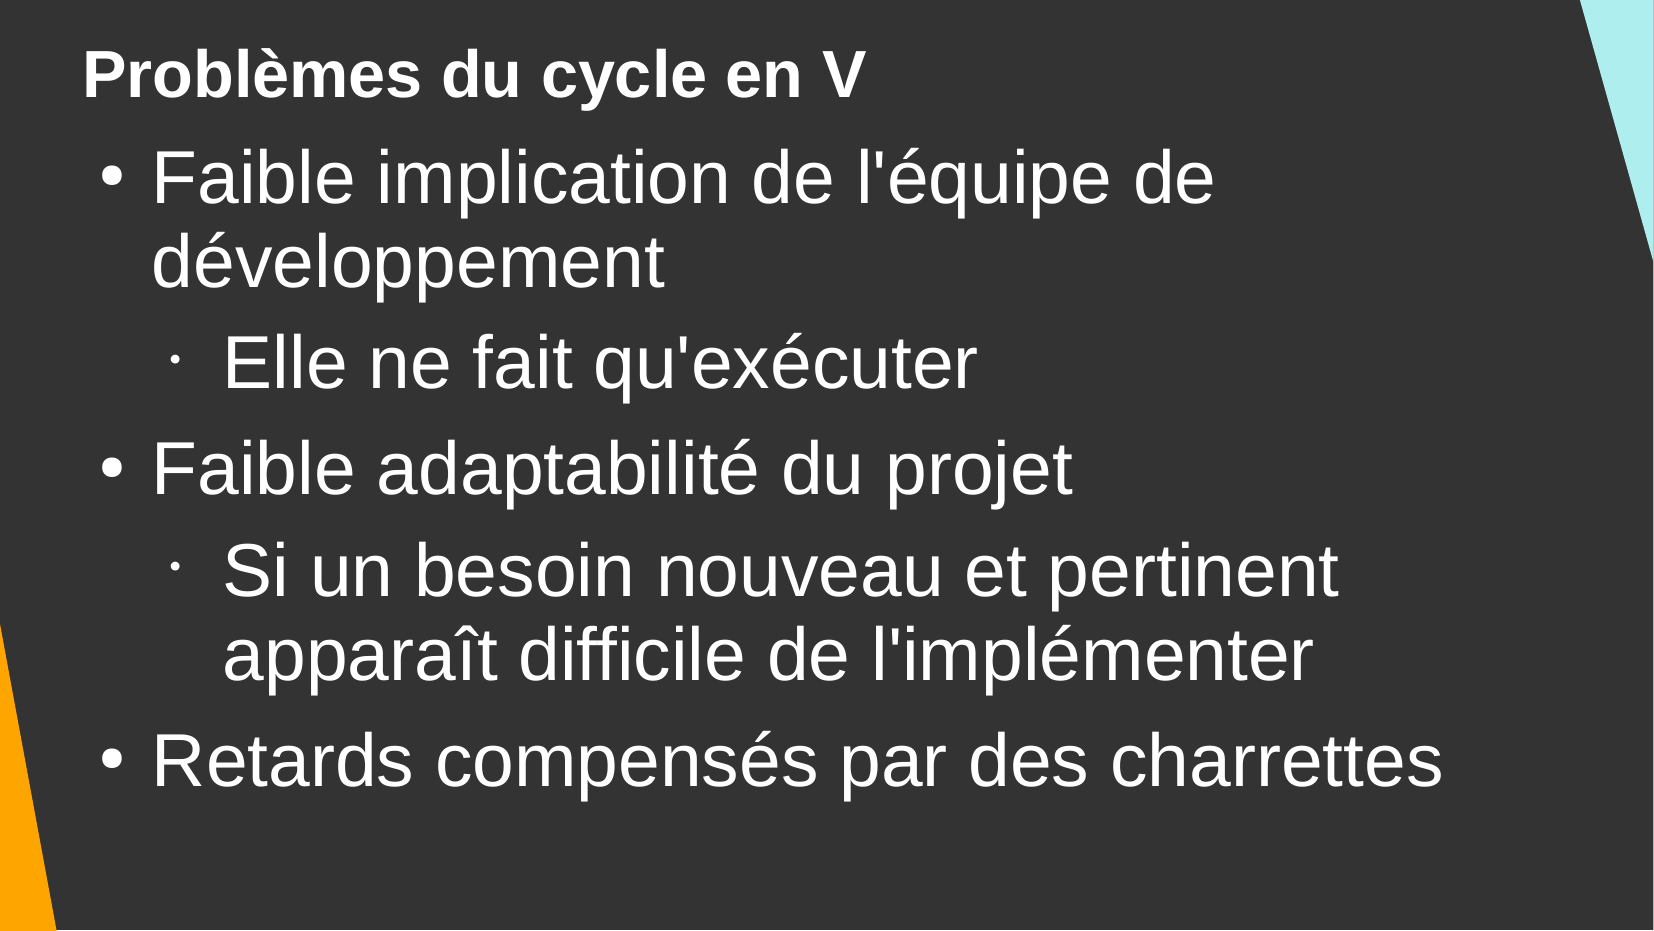

# Problèmes du cycle en V
Faible implication de l'équipe de développement
Elle ne fait qu'exécuter
Faible adaptabilité du projet
Si un besoin nouveau et pertinent apparaît difficile de l'implémenter
Retards compensés par des charrettes